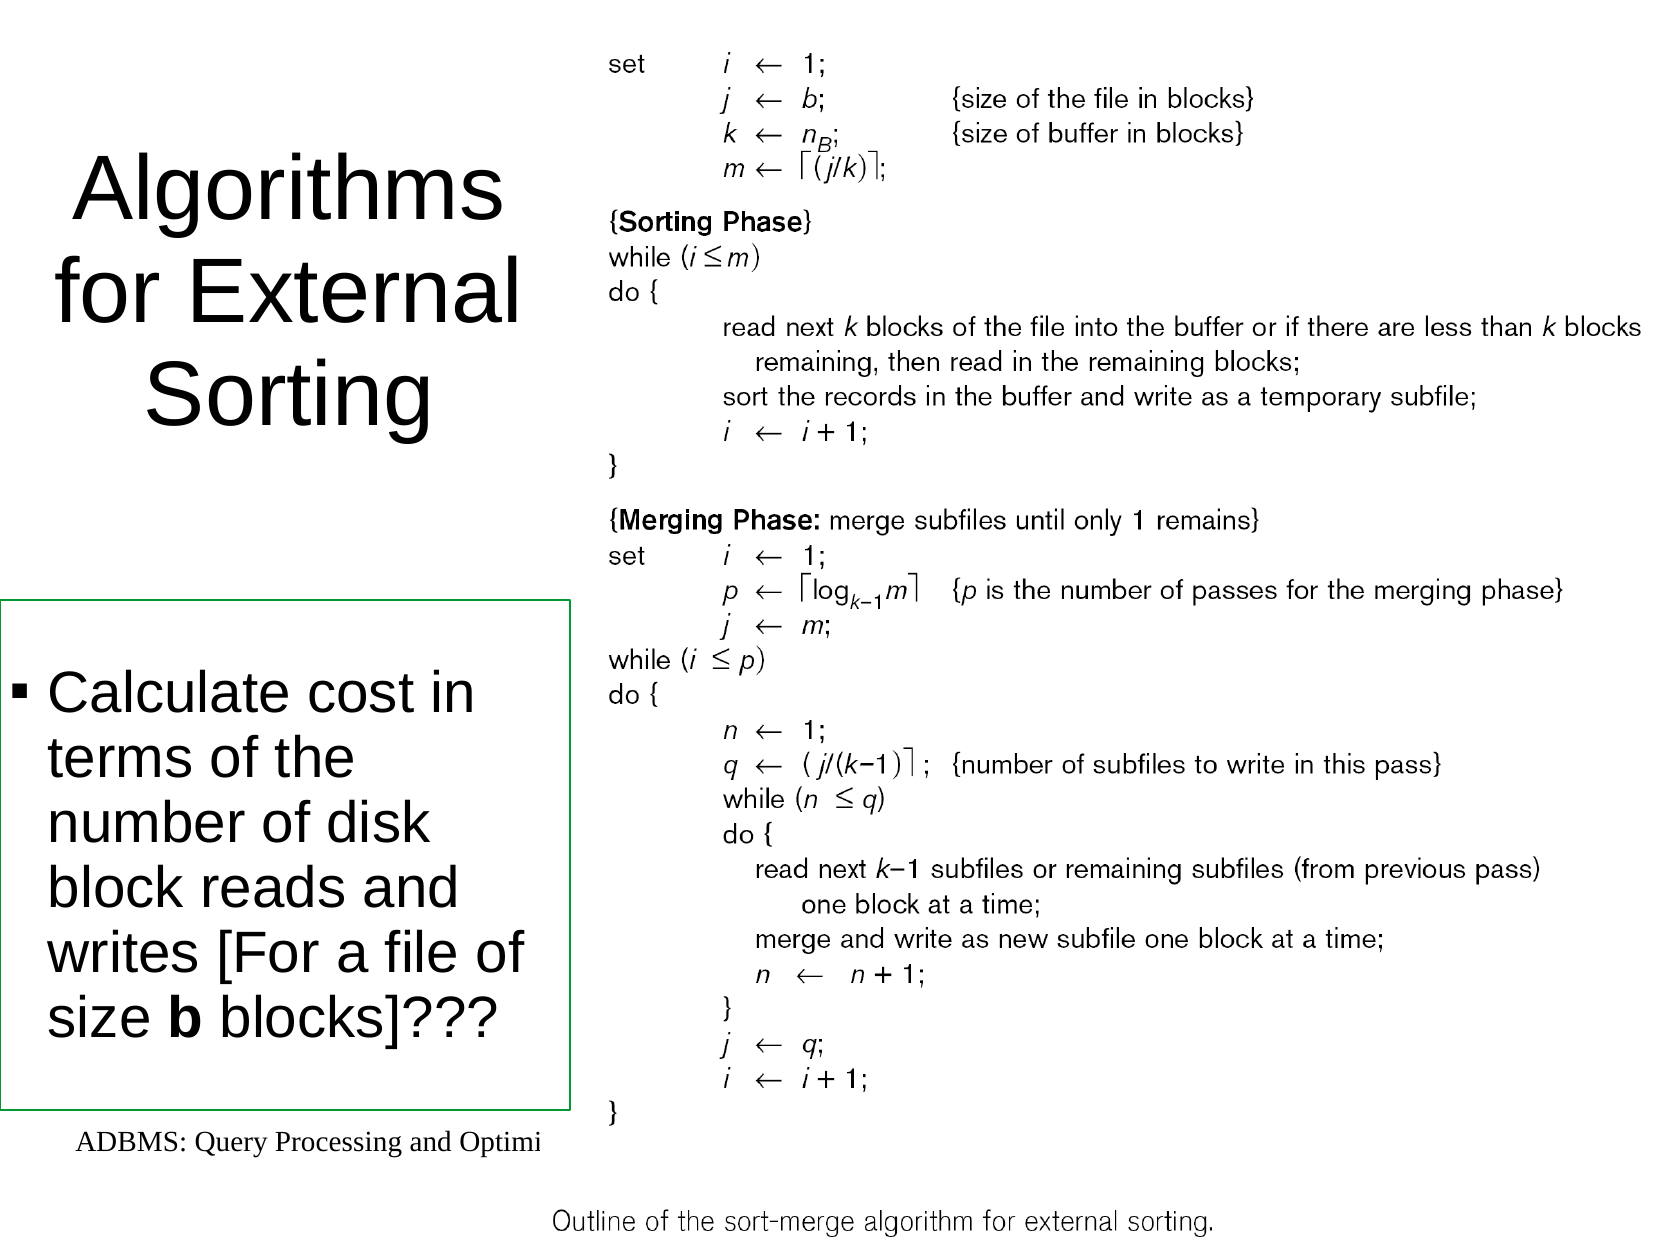

# Algorithms for External Sorting
Calculate cost in terms of the number of disk block reads and writes [For a file of size b blocks]???